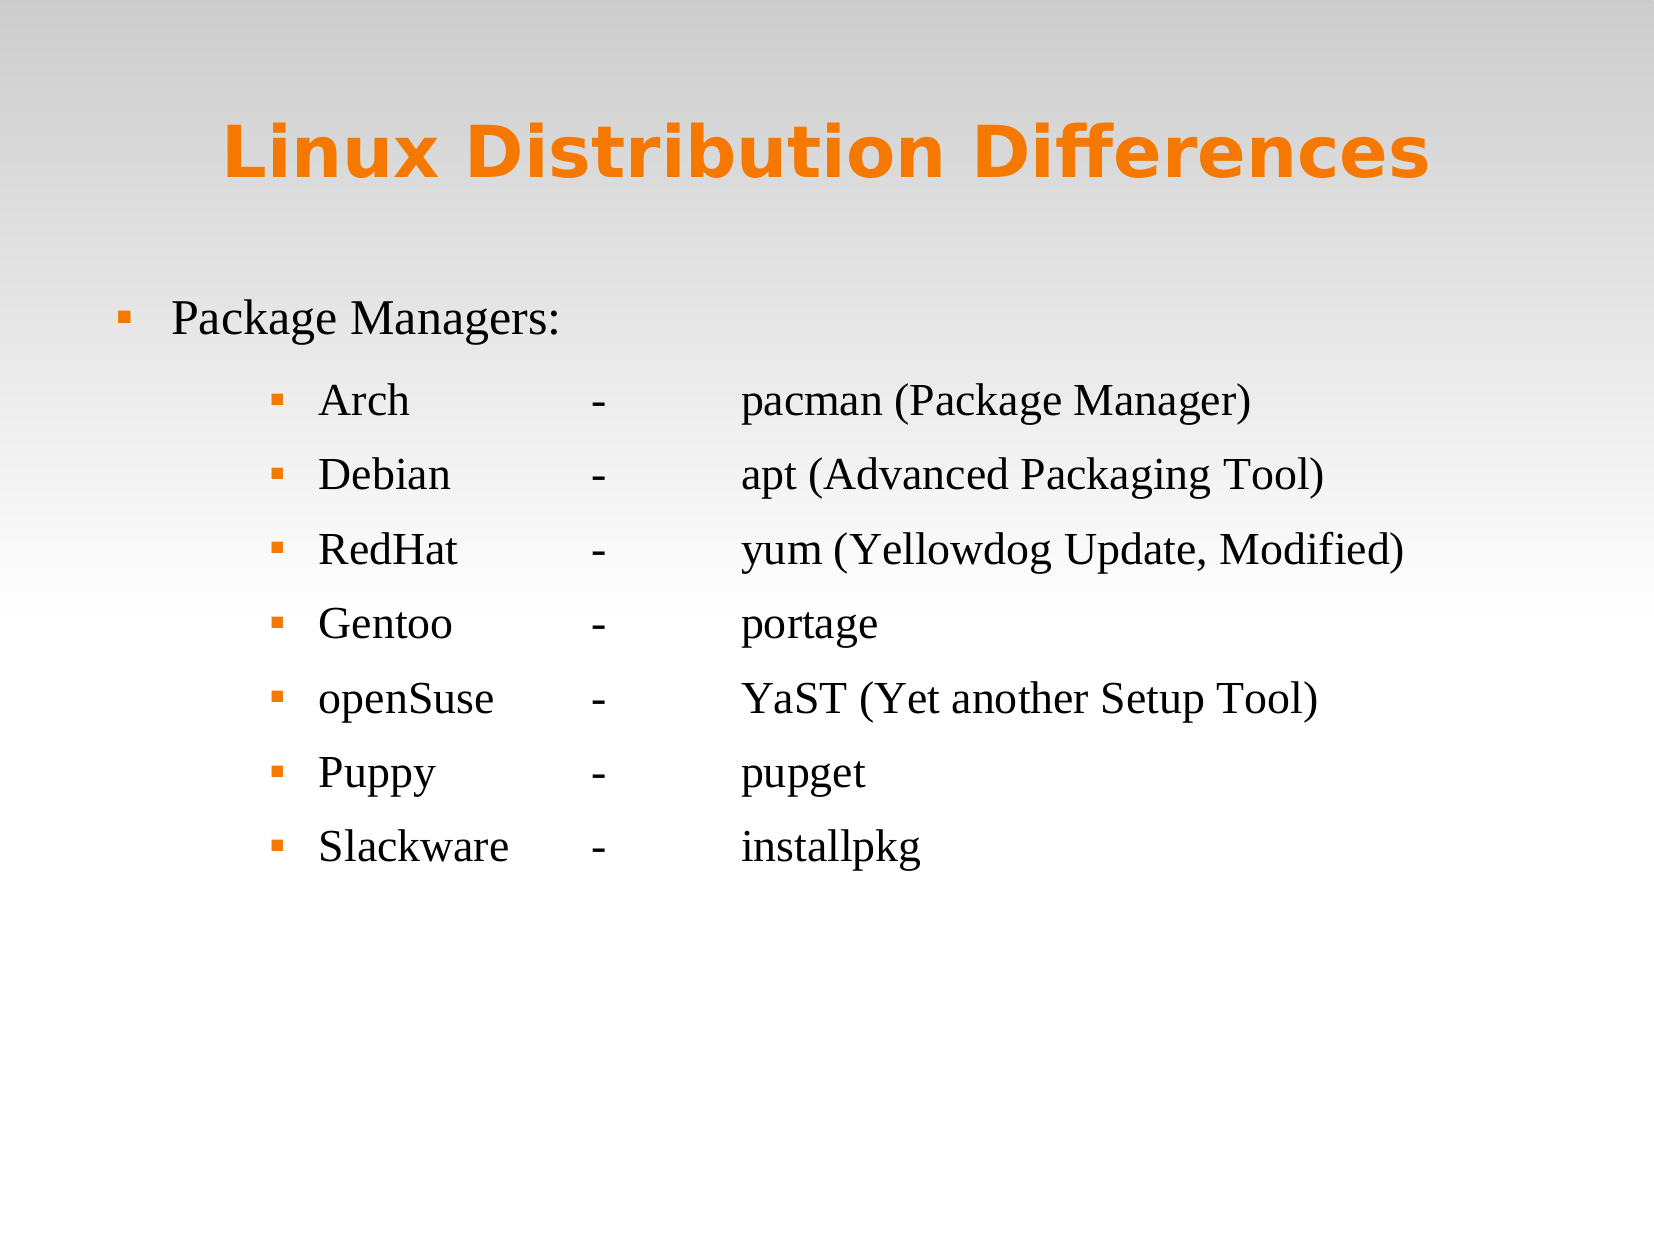

# Linux Distribution Differences
Package Managers:
Arch			-		pacman (Package Manager)
Debian		-		apt (Advanced Packaging Tool)
RedHat		-		yum (Yellowdog Update, Modified)
Gentoo		-		portage
openSuse		-		YaST (Yet another Setup Tool)
Puppy			-		pupget
Slackware		-		installpkg